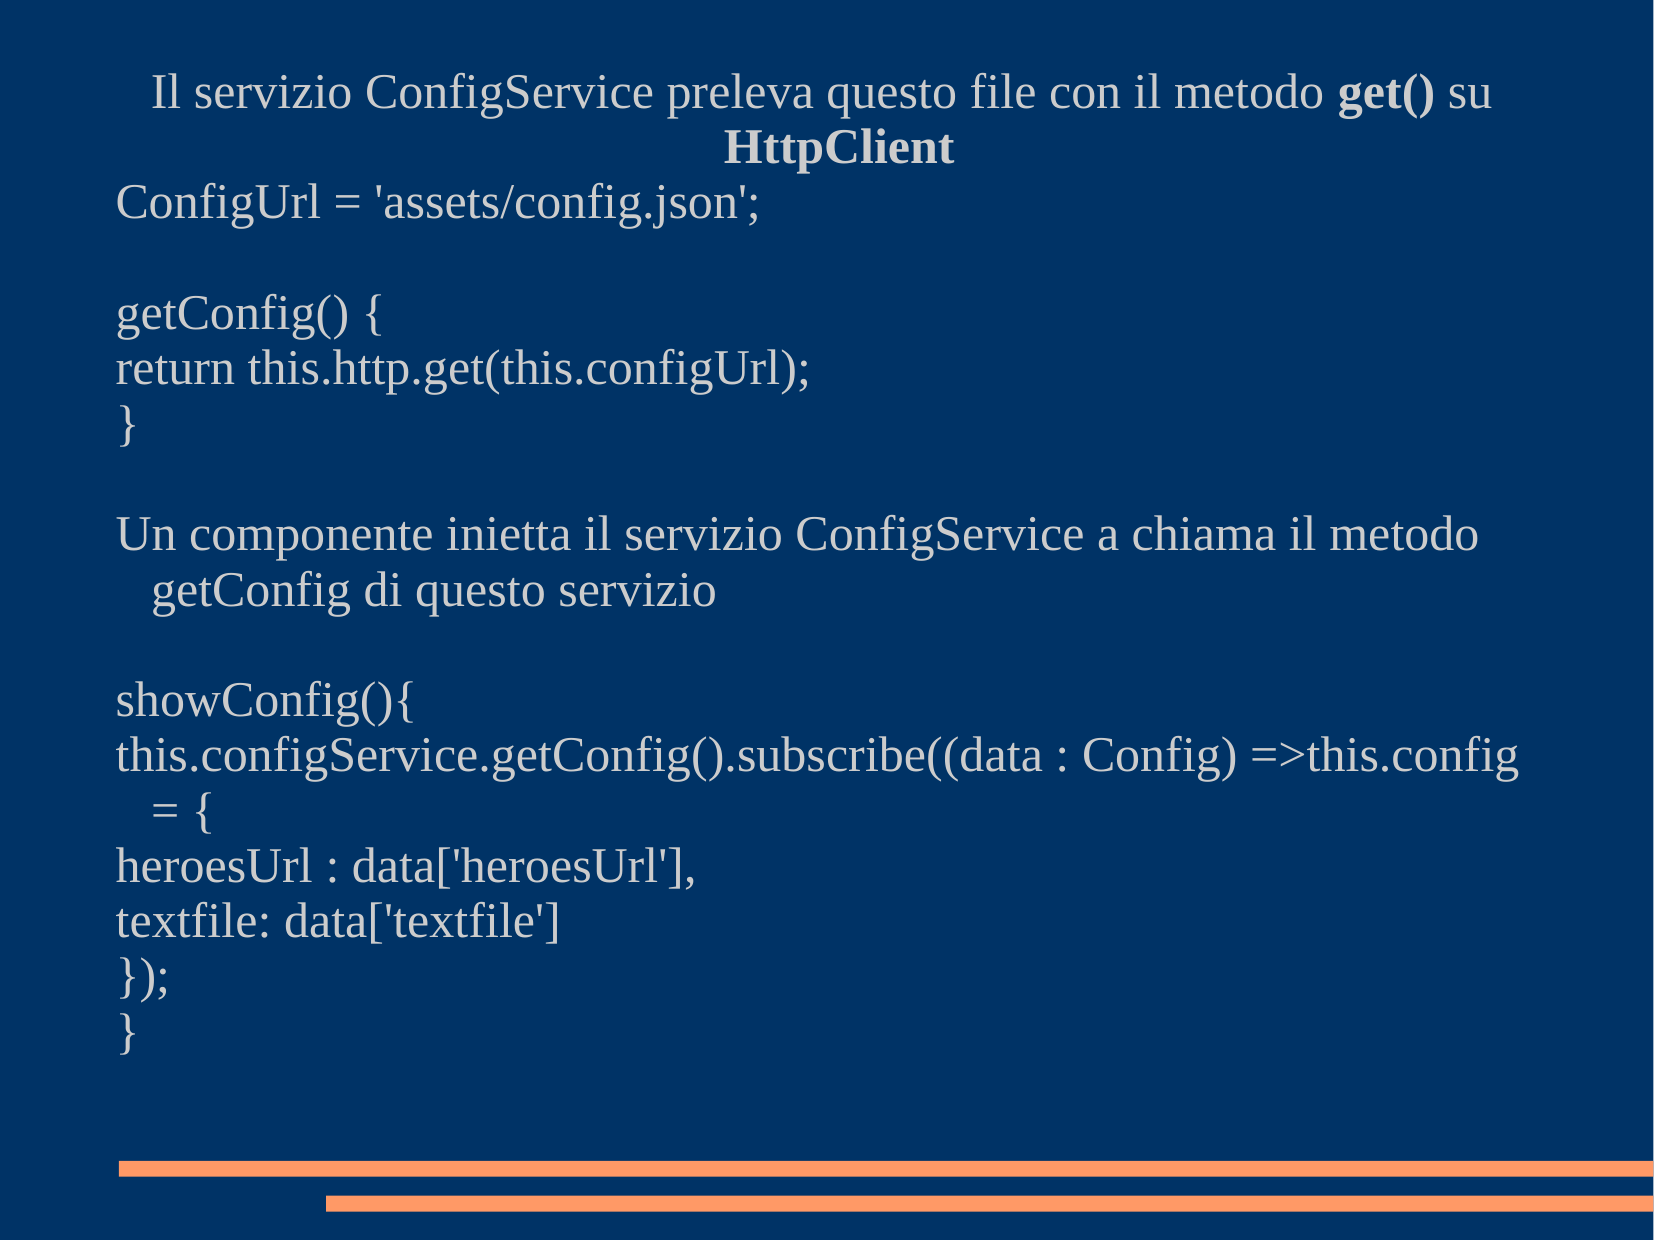

# Il servizio ConfigService preleva questo file con il metodo get() su HttpClient
ConfigUrl = 'assets/config.json';
getConfig() {
return this.http.get(this.configUrl);
}
Un componente inietta il servizio ConfigService a chiama il metodo getConfig di questo servizio
showConfig(){
this.configService.getConfig().subscribe((data : Config) =>this.config = {
heroesUrl : data['heroesUrl'],
textfile: data['textfile']
});
}